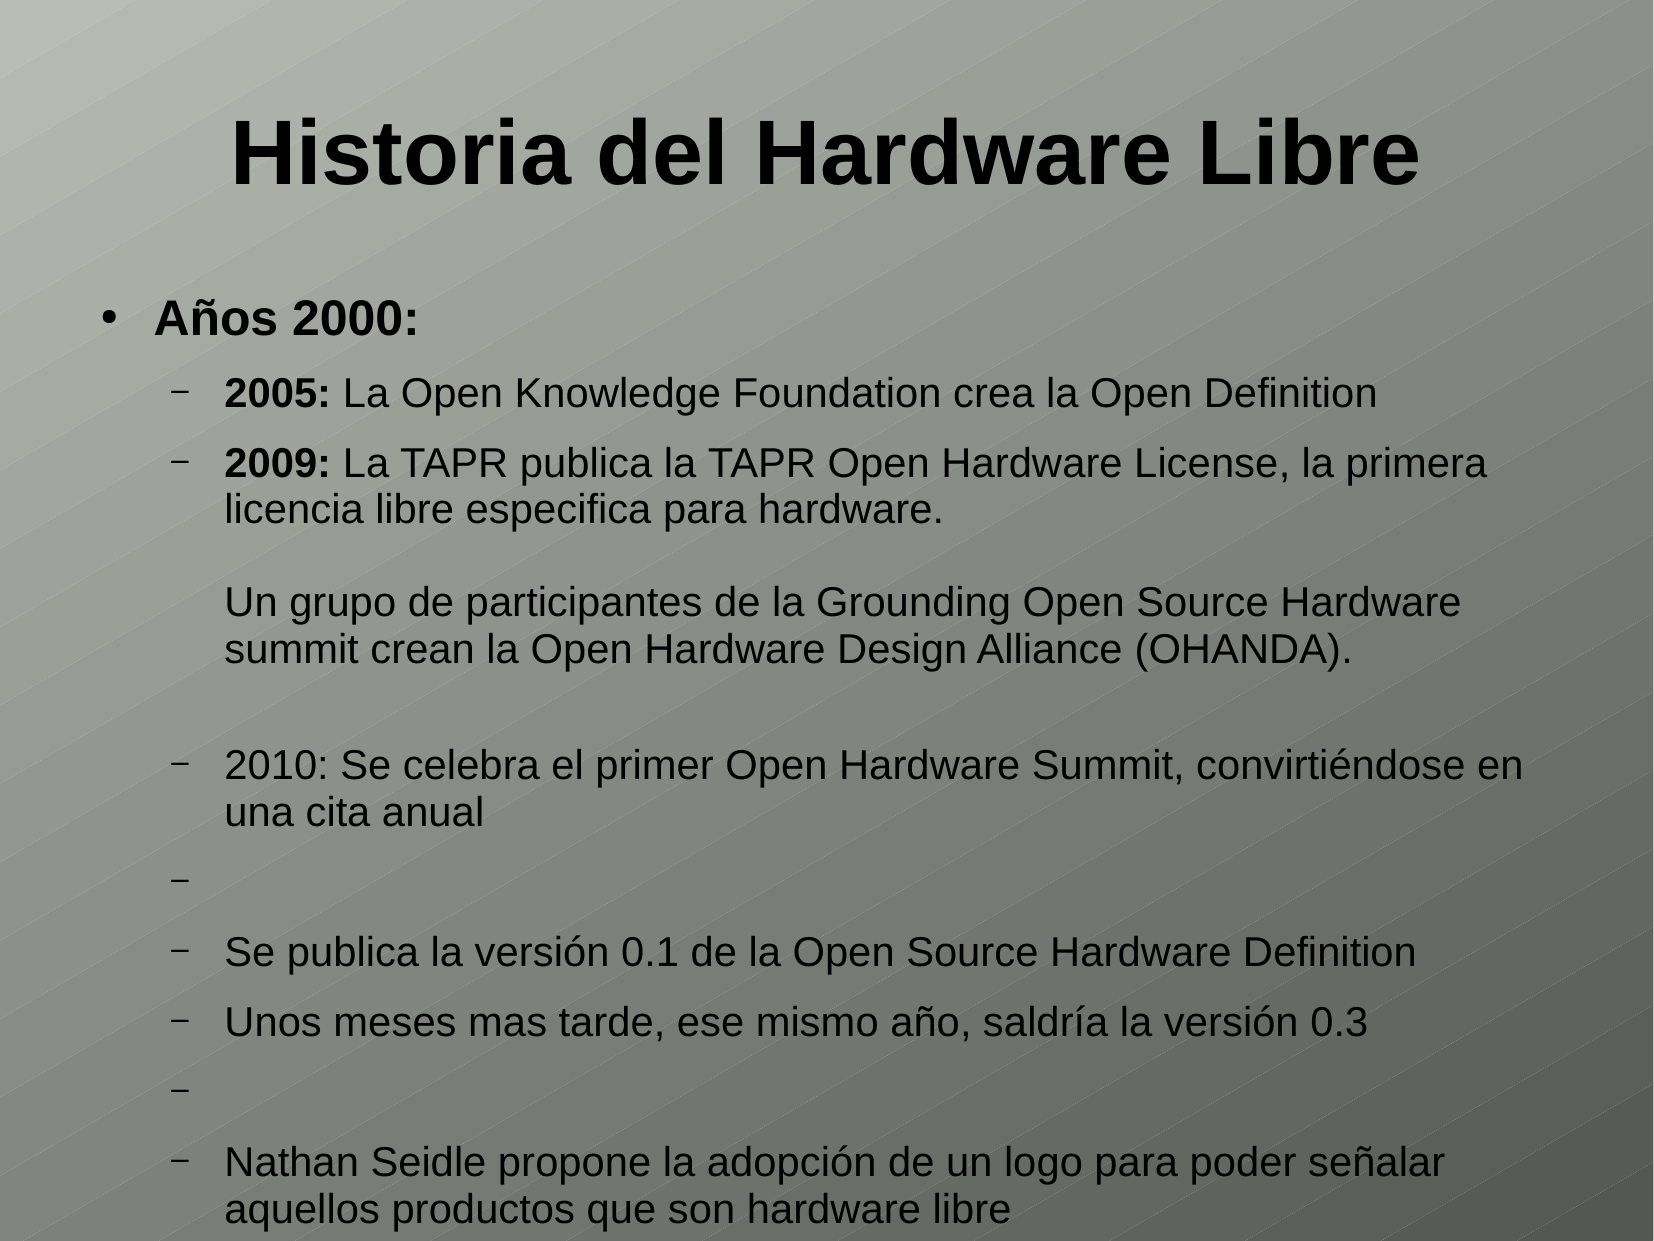

# Historia del Hardware Libre
Años 2000:
2005: La Open Knowledge Foundation crea la Open Definition
2009: La TAPR publica la TAPR Open Hardware License, la primera licencia libre especifica para hardware.
Un grupo de participantes de la Grounding Open Source Hardware summit crean la Open Hardware Design Alliance (OHANDA).
2010: Se celebra el primer Open Hardware Summit, convirtiéndose en una cita anual
Se publica la versión 0.1 de la Open Source Hardware Definition
Unos meses mas tarde, ese mismo año, saldría la versión 0.3
Nathan Seidle propone la adopción de un logo para poder señalar aquellos productos que son hardware libre